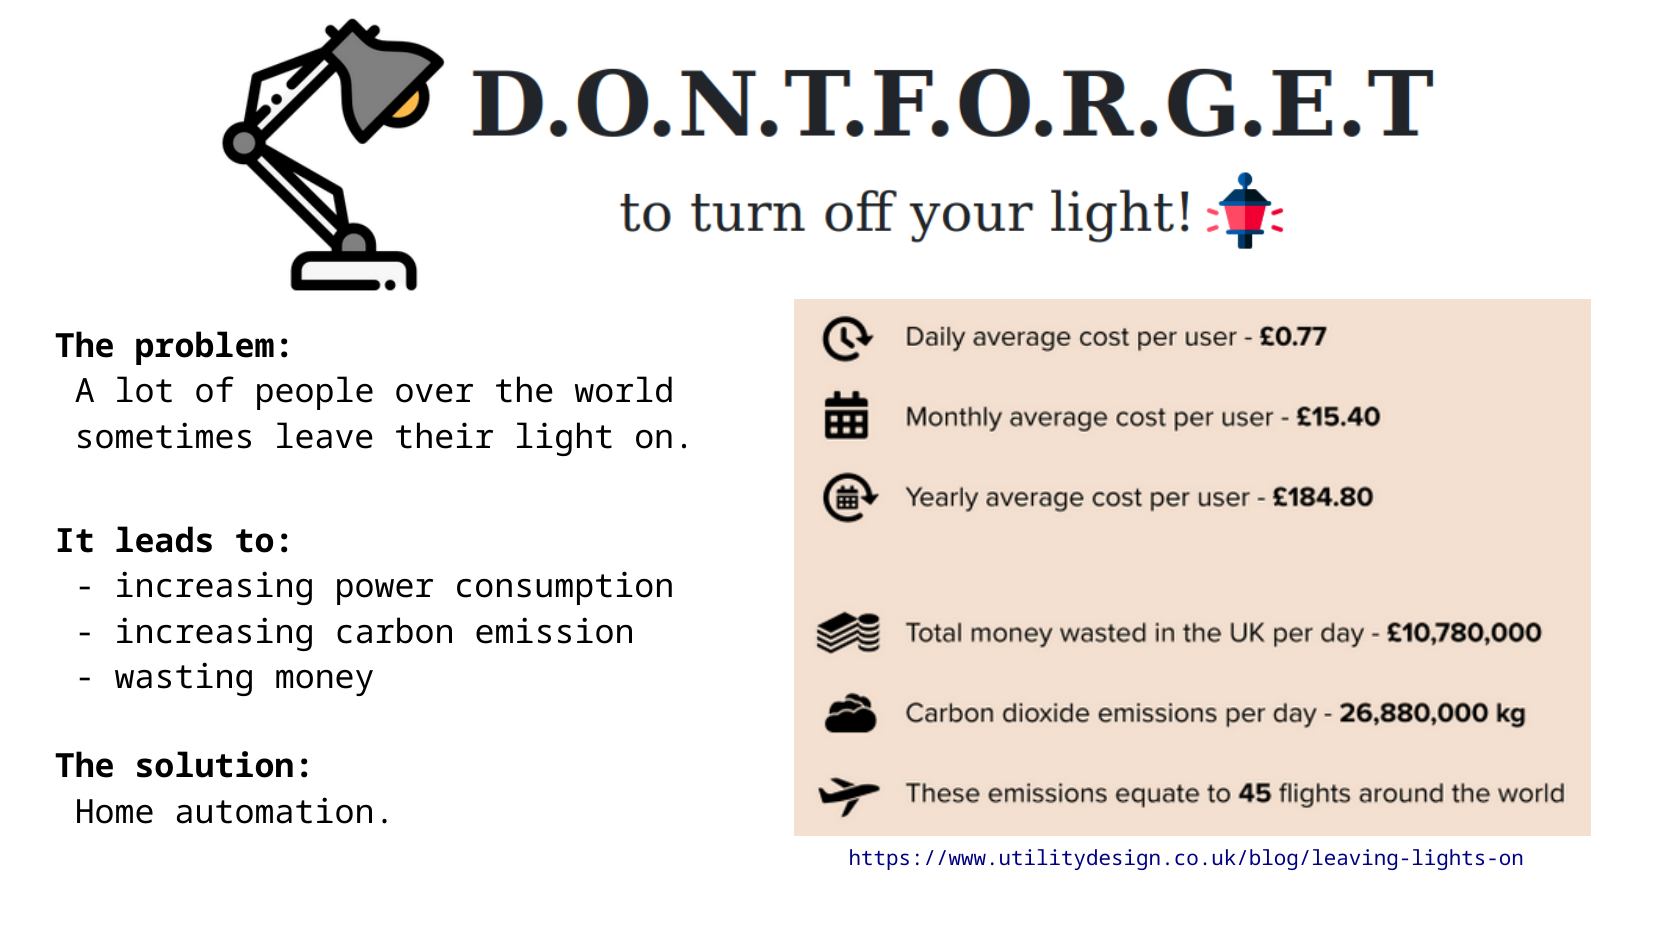

The problem:
 A lot of people over the world sometimes leave their light on.
 It leads to:
 - increasing power consumption
 - increasing carbon emission
 - wasting money
 The solution:
 Home automation.
https://www.utilitydesign.co.uk/blog/leaving-lights-on